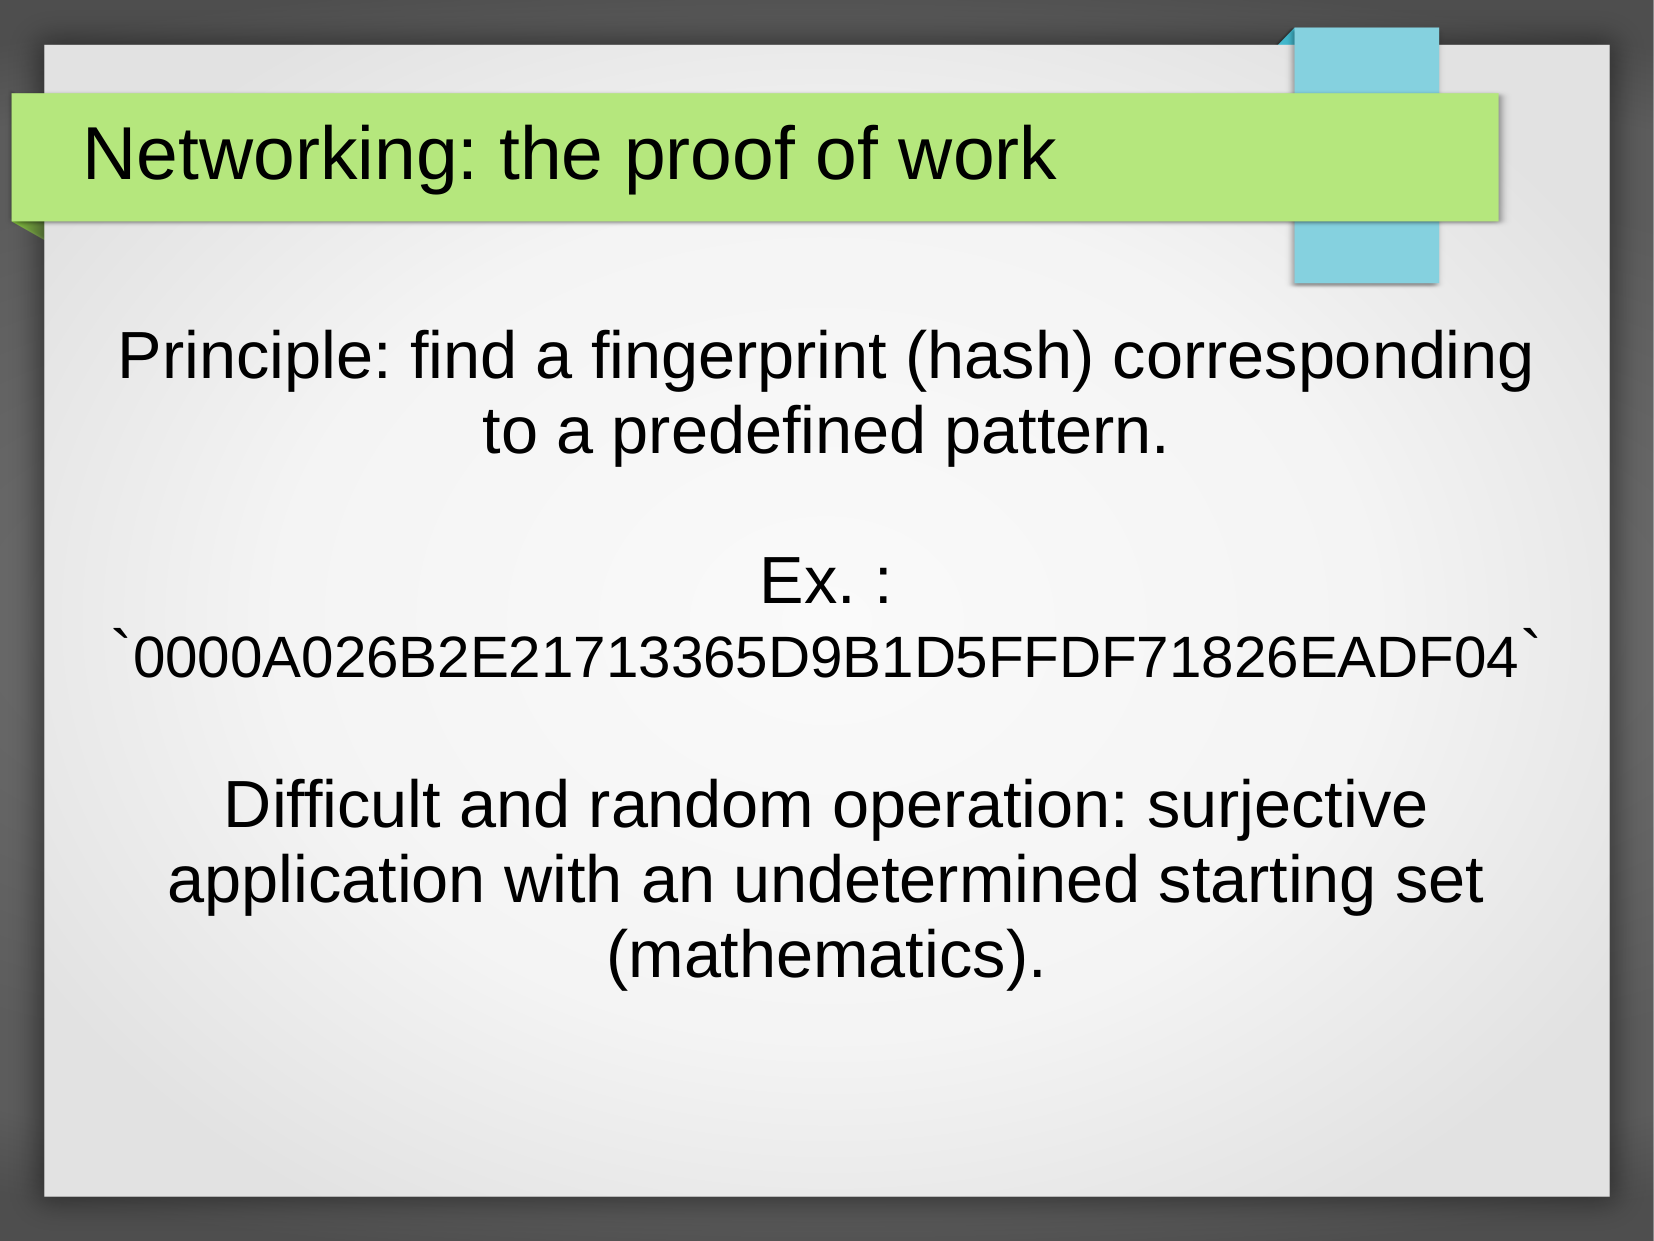

# Networking: the proof of work
Principle: find a fingerprint (hash) corresponding to a predefined pattern.
Ex. : `0000A026B2E21713365D9B1D5FFDF71826EADF04`
Difficult and random operation: surjective application with an undetermined starting set (mathematics).